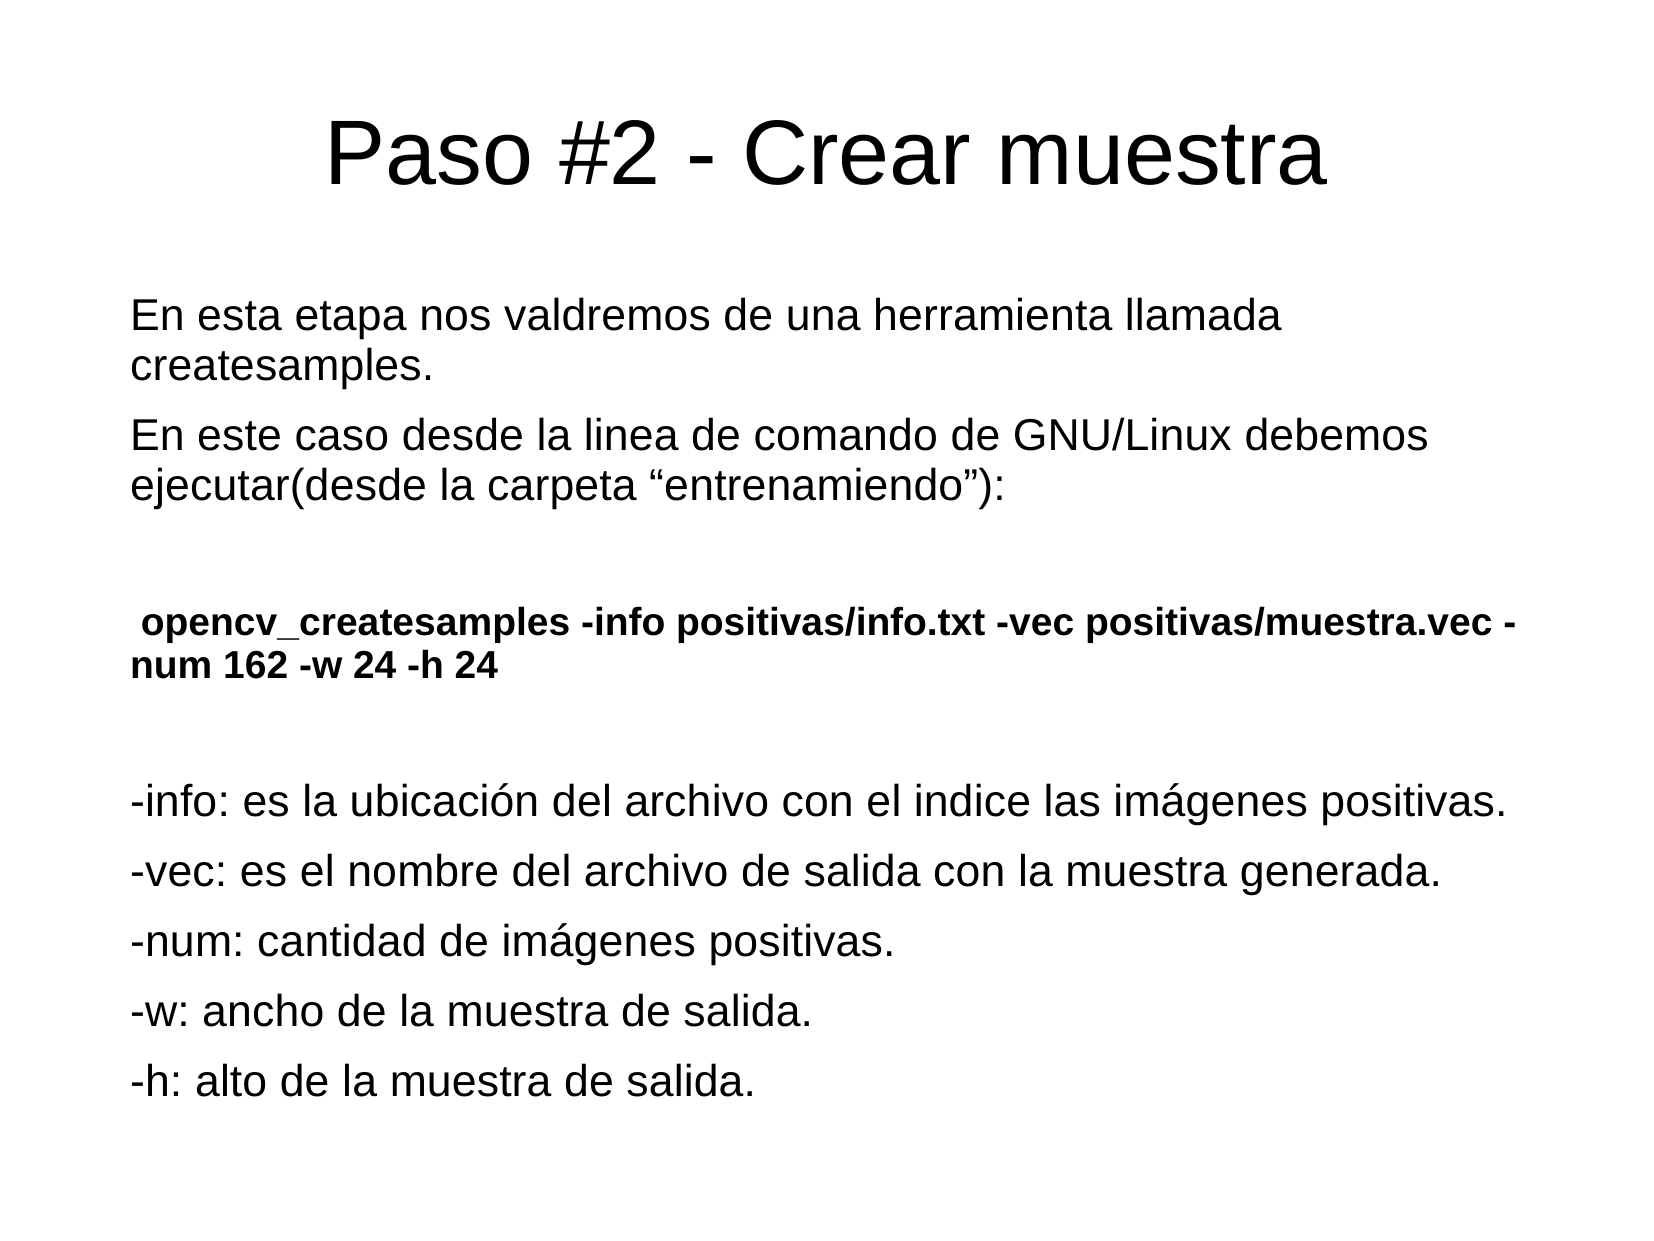

# Paso #2 - Crear muestra
En esta etapa nos valdremos de una herramienta llamada createsamples.
En este caso desde la linea de comando de GNU/Linux debemos ejecutar(desde la carpeta “entrenamiendo”):
 opencv_createsamples -info positivas/info.txt -vec positivas/muestra.vec -num 162 -w 24 -h 24
-info: es la ubicación del archivo con el indice las imágenes positivas.
-vec: es el nombre del archivo de salida con la muestra generada.
-num: cantidad de imágenes positivas.
-w: ancho de la muestra de salida.
-h: alto de la muestra de salida.